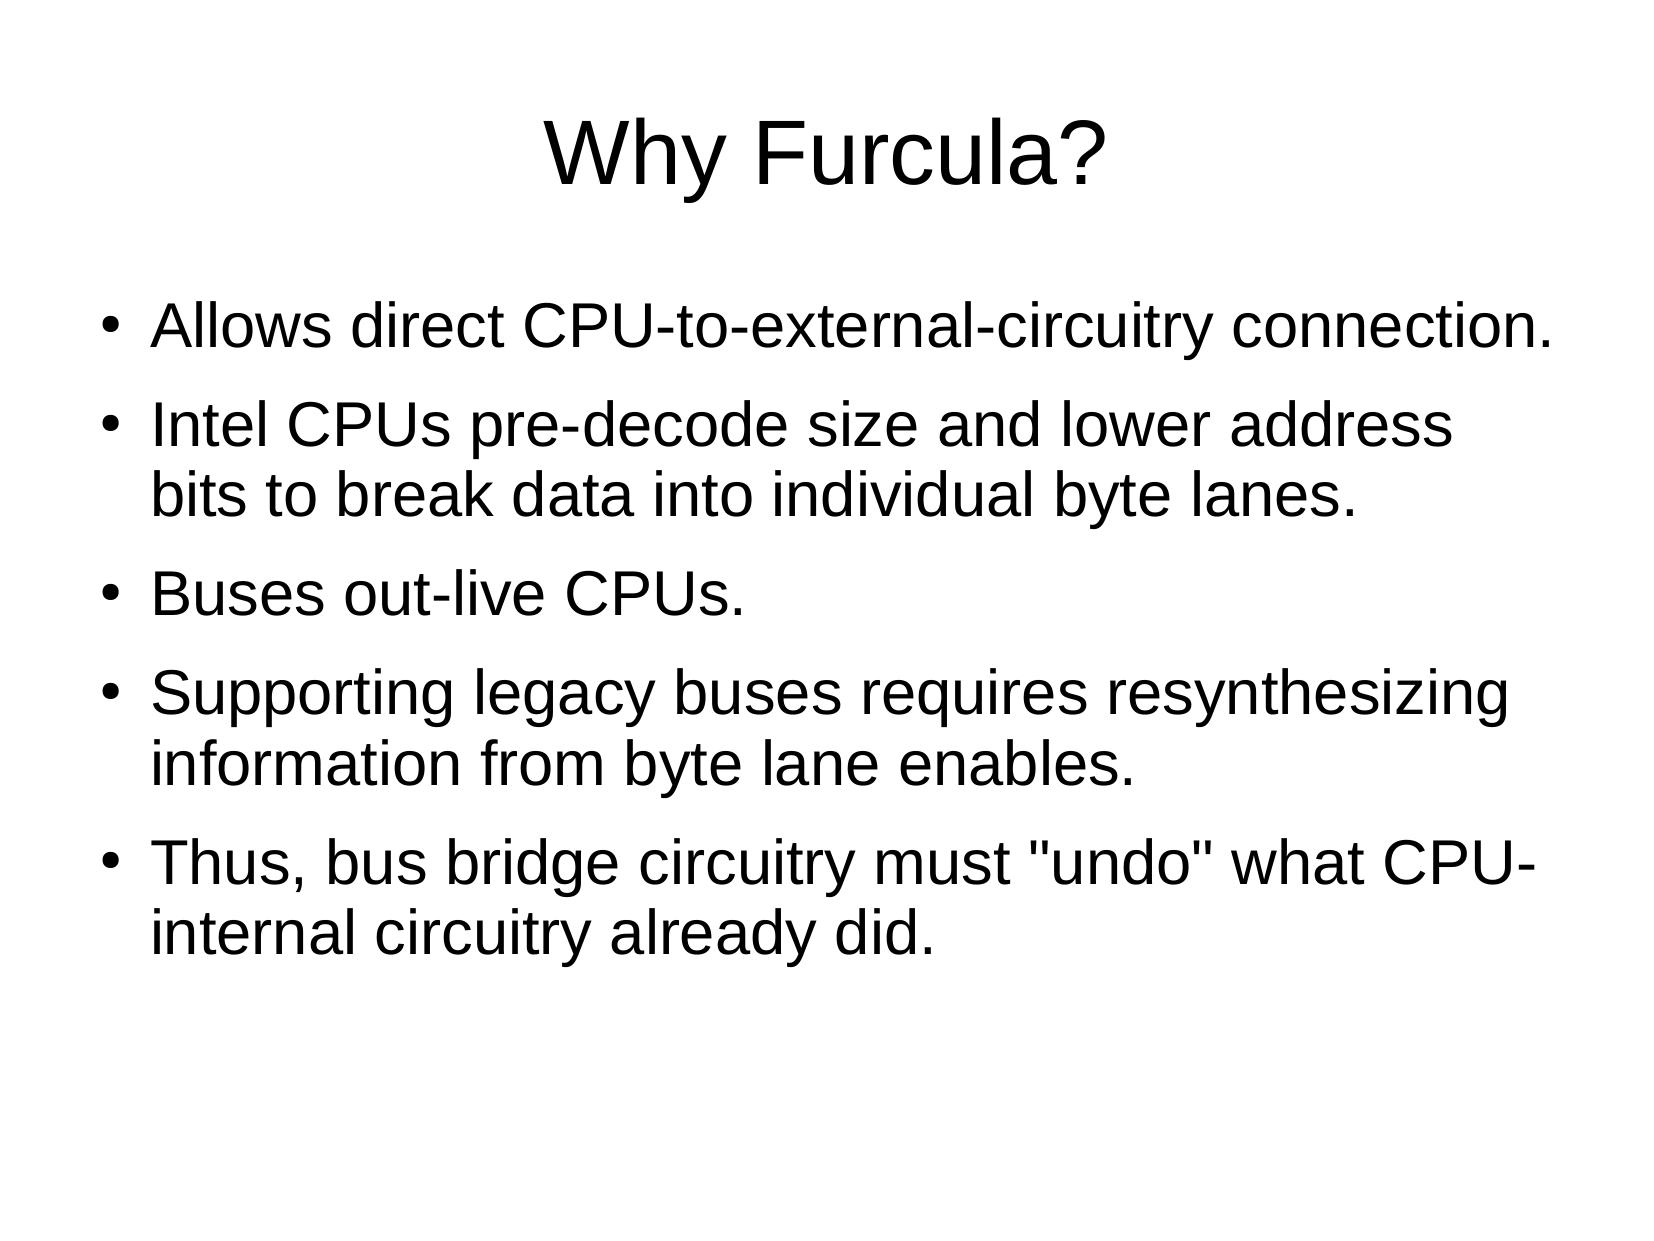

# Why Furcula?
Allows direct CPU-to-external-circuitry connection.
Intel CPUs pre-decode size and lower address bits to break data into individual byte lanes.
Buses out-live CPUs.
Supporting legacy buses requires resynthesizing information from byte lane enables.
Thus, bus bridge circuitry must "undo" what CPU-internal circuitry already did.